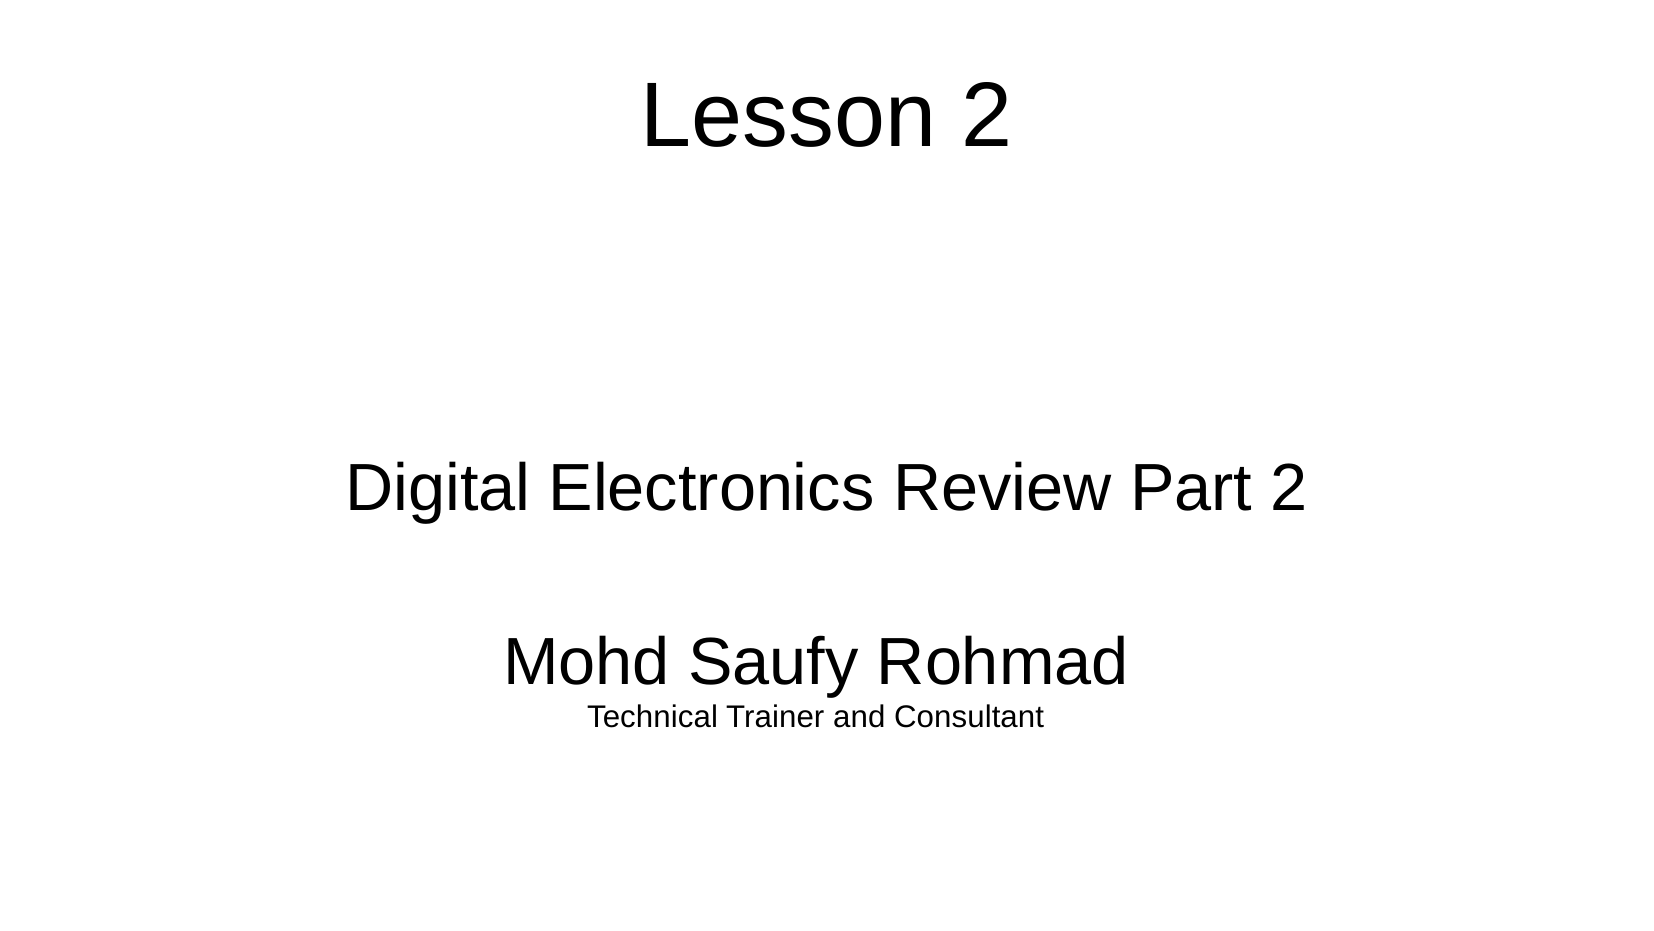

# Lesson 2
Digital Electronics Review Part 2
Mohd Saufy Rohmad
Technical Trainer and Consultant